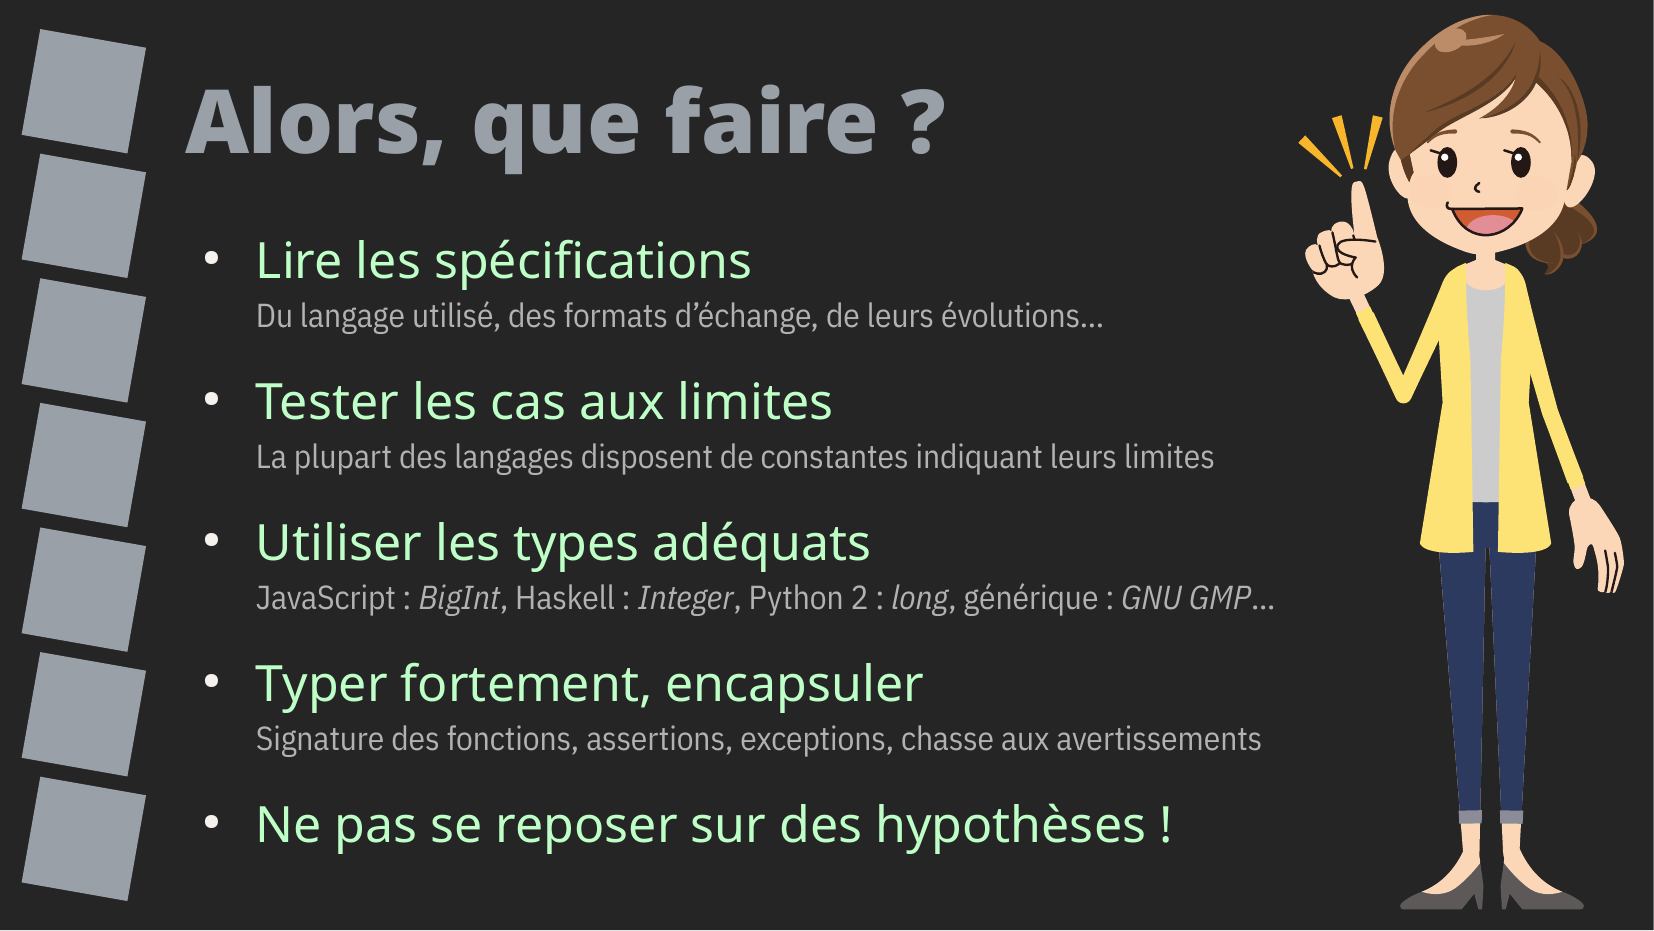

# Alors, que faire ?
Lire les spécifications
Du langage utilisé, des formats d’échange, de leurs évolutions…
Tester les cas aux limites
La plupart des langages disposent de constantes indiquant leurs limites
Utiliser les types adéquats
JavaScript : BigInt, Haskell : Integer, Python 2 : long, générique : GNU GMP…
Typer fortement, encapsuler
Signature des fonctions, assertions, exceptions, chasse aux avertissements
Ne pas se reposer sur des hypothèses !